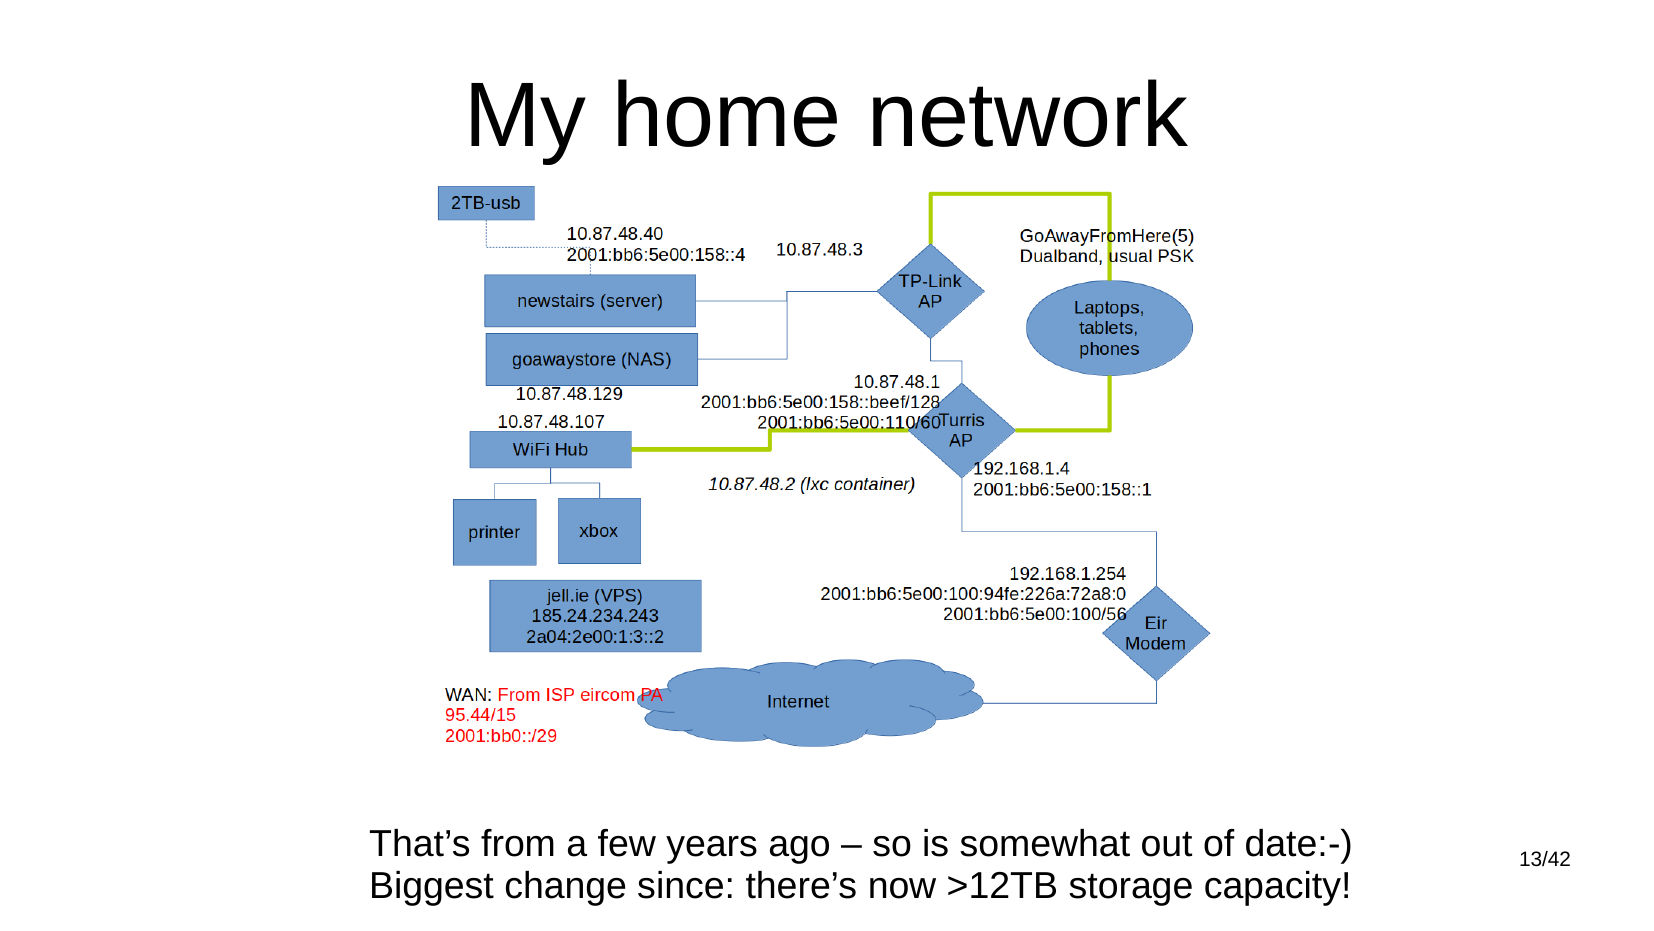

# My home network
That’s from a few years ago – so is somewhat out of date:-)
Biggest change since: there’s now >12TB storage capacity!
13